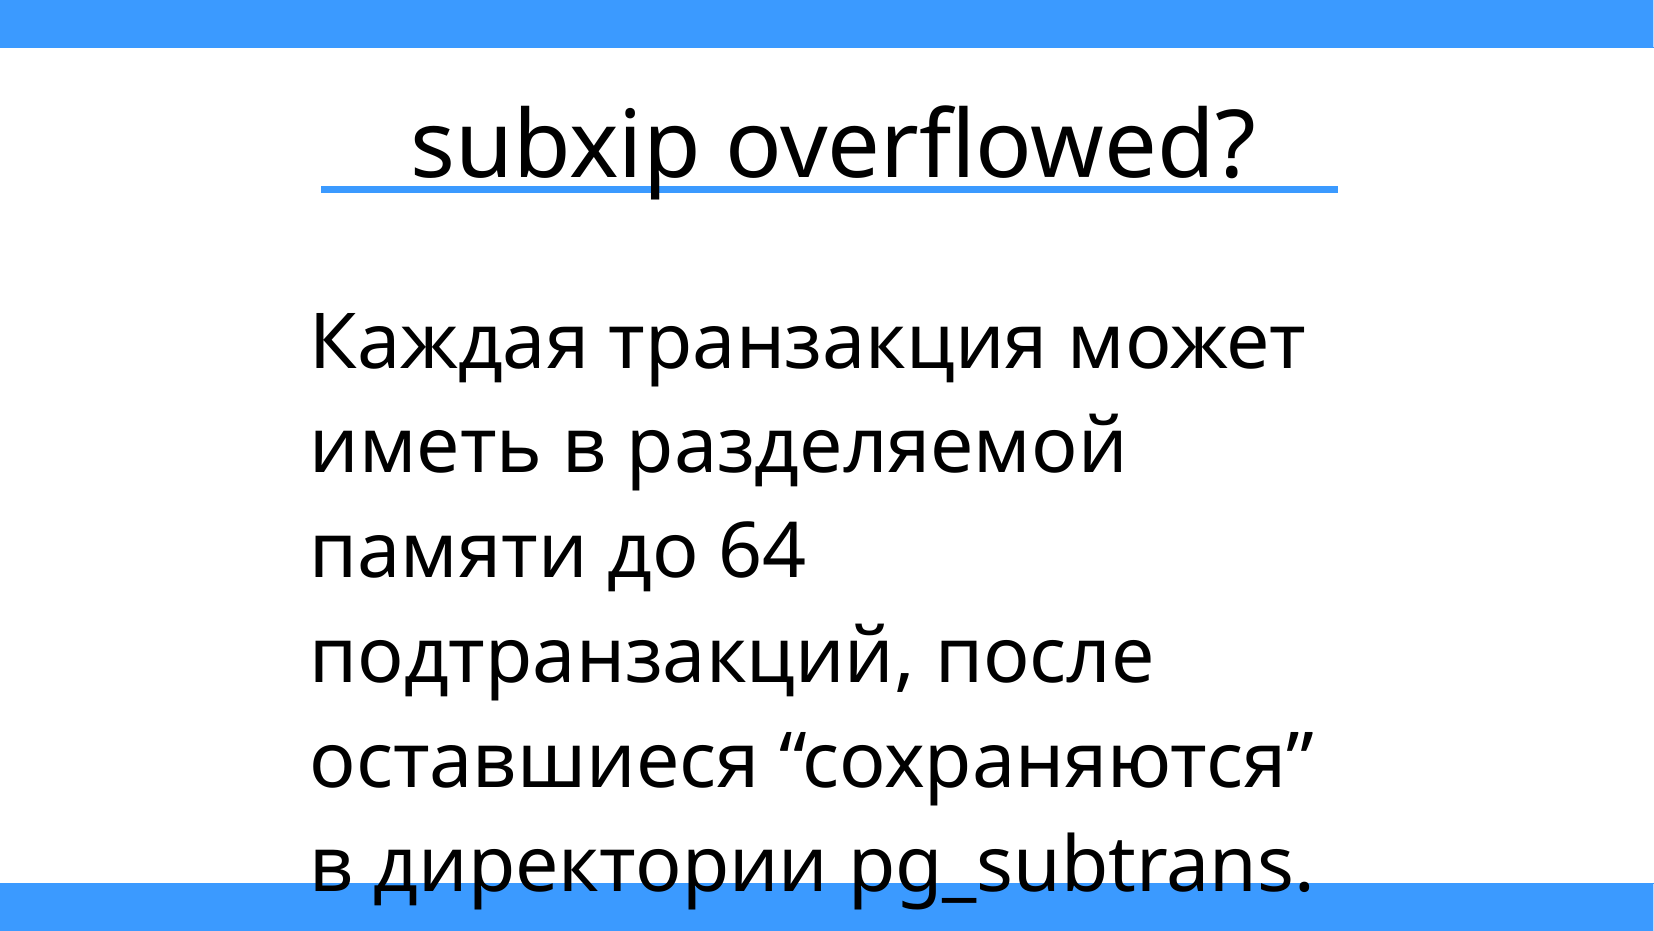

subxip overflowed?
Каждая транзакция может иметь в разделяемой памяти до 64 подтранзакций, после оставшиеся “сохраняются” в директории pg_subtrans.